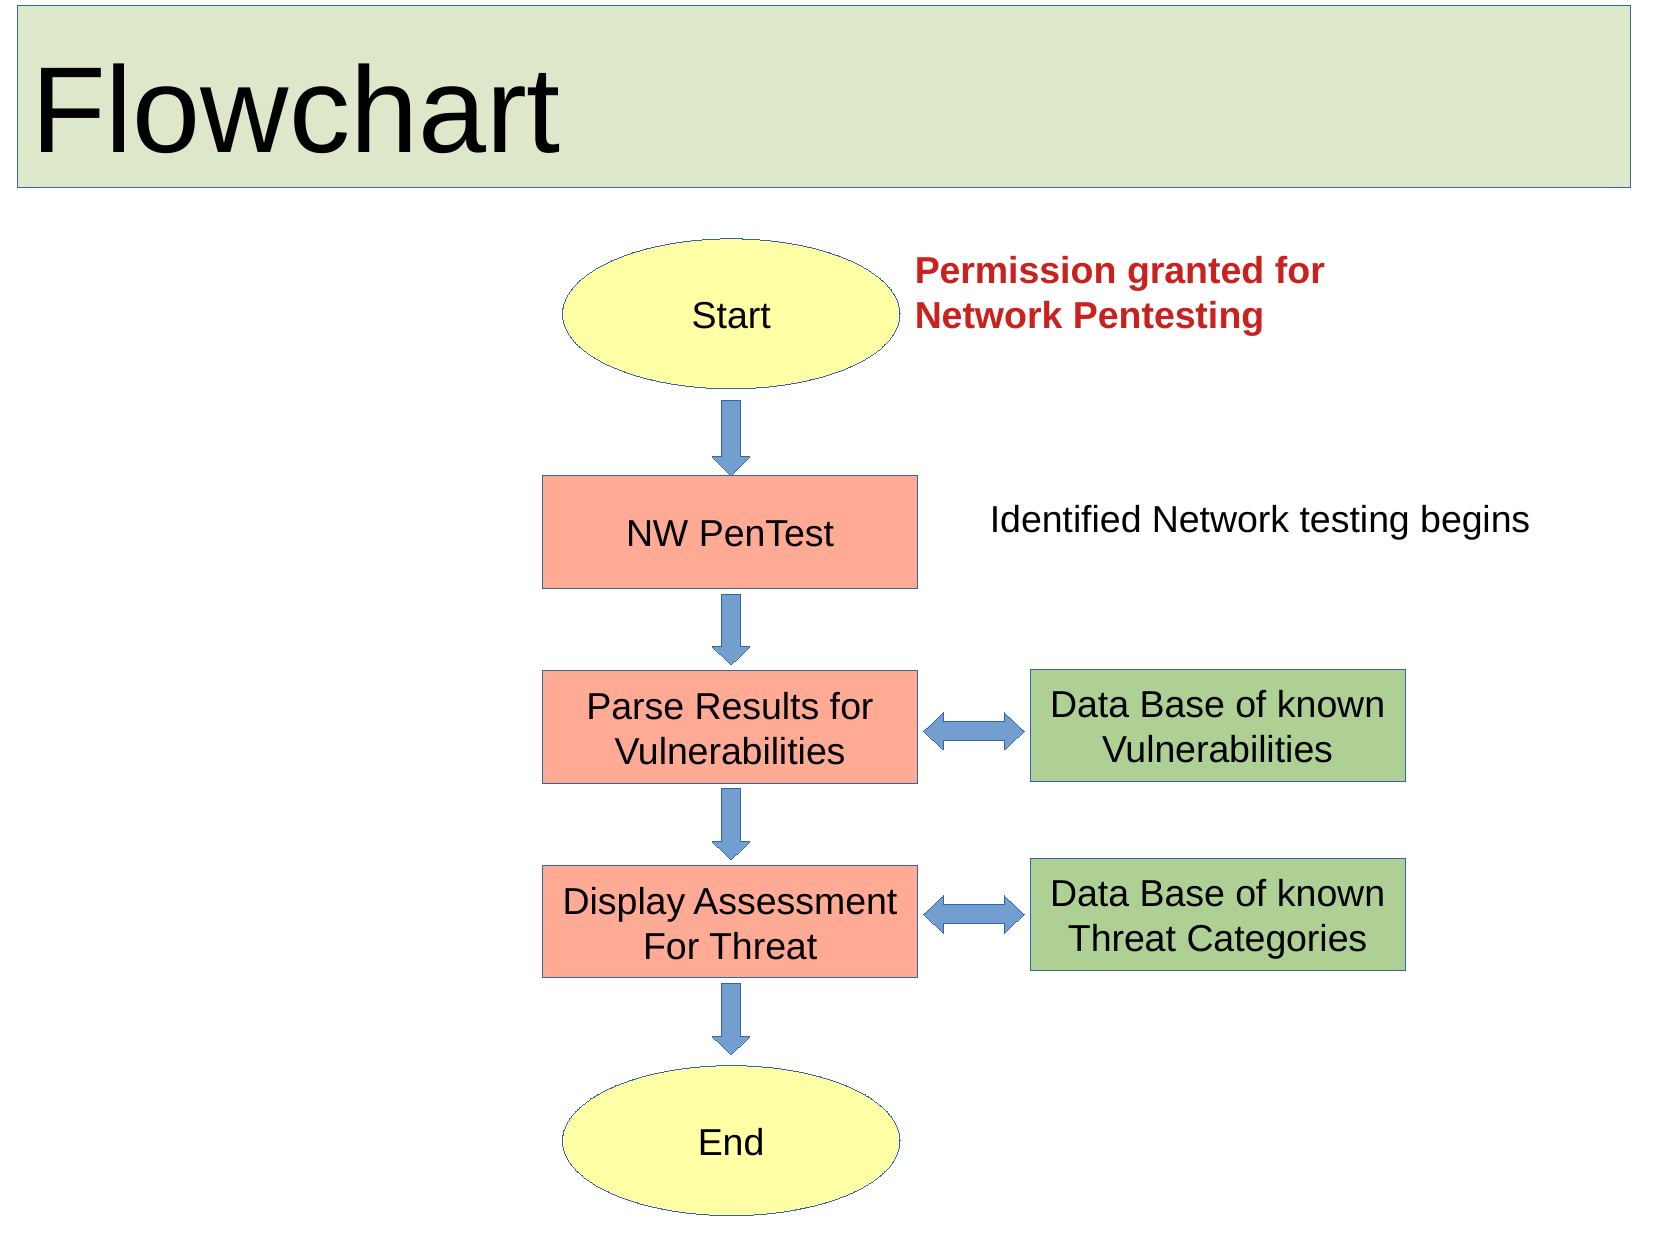

Flowchart
Start
Permission granted for
Network Pentesting
NW PenTest
Identified Network testing begins
Data Base of known
Vulnerabilities
Parse Results for
Vulnerabilities
Data Base of known
Threat Categories
Display Assessment
For Threat
End